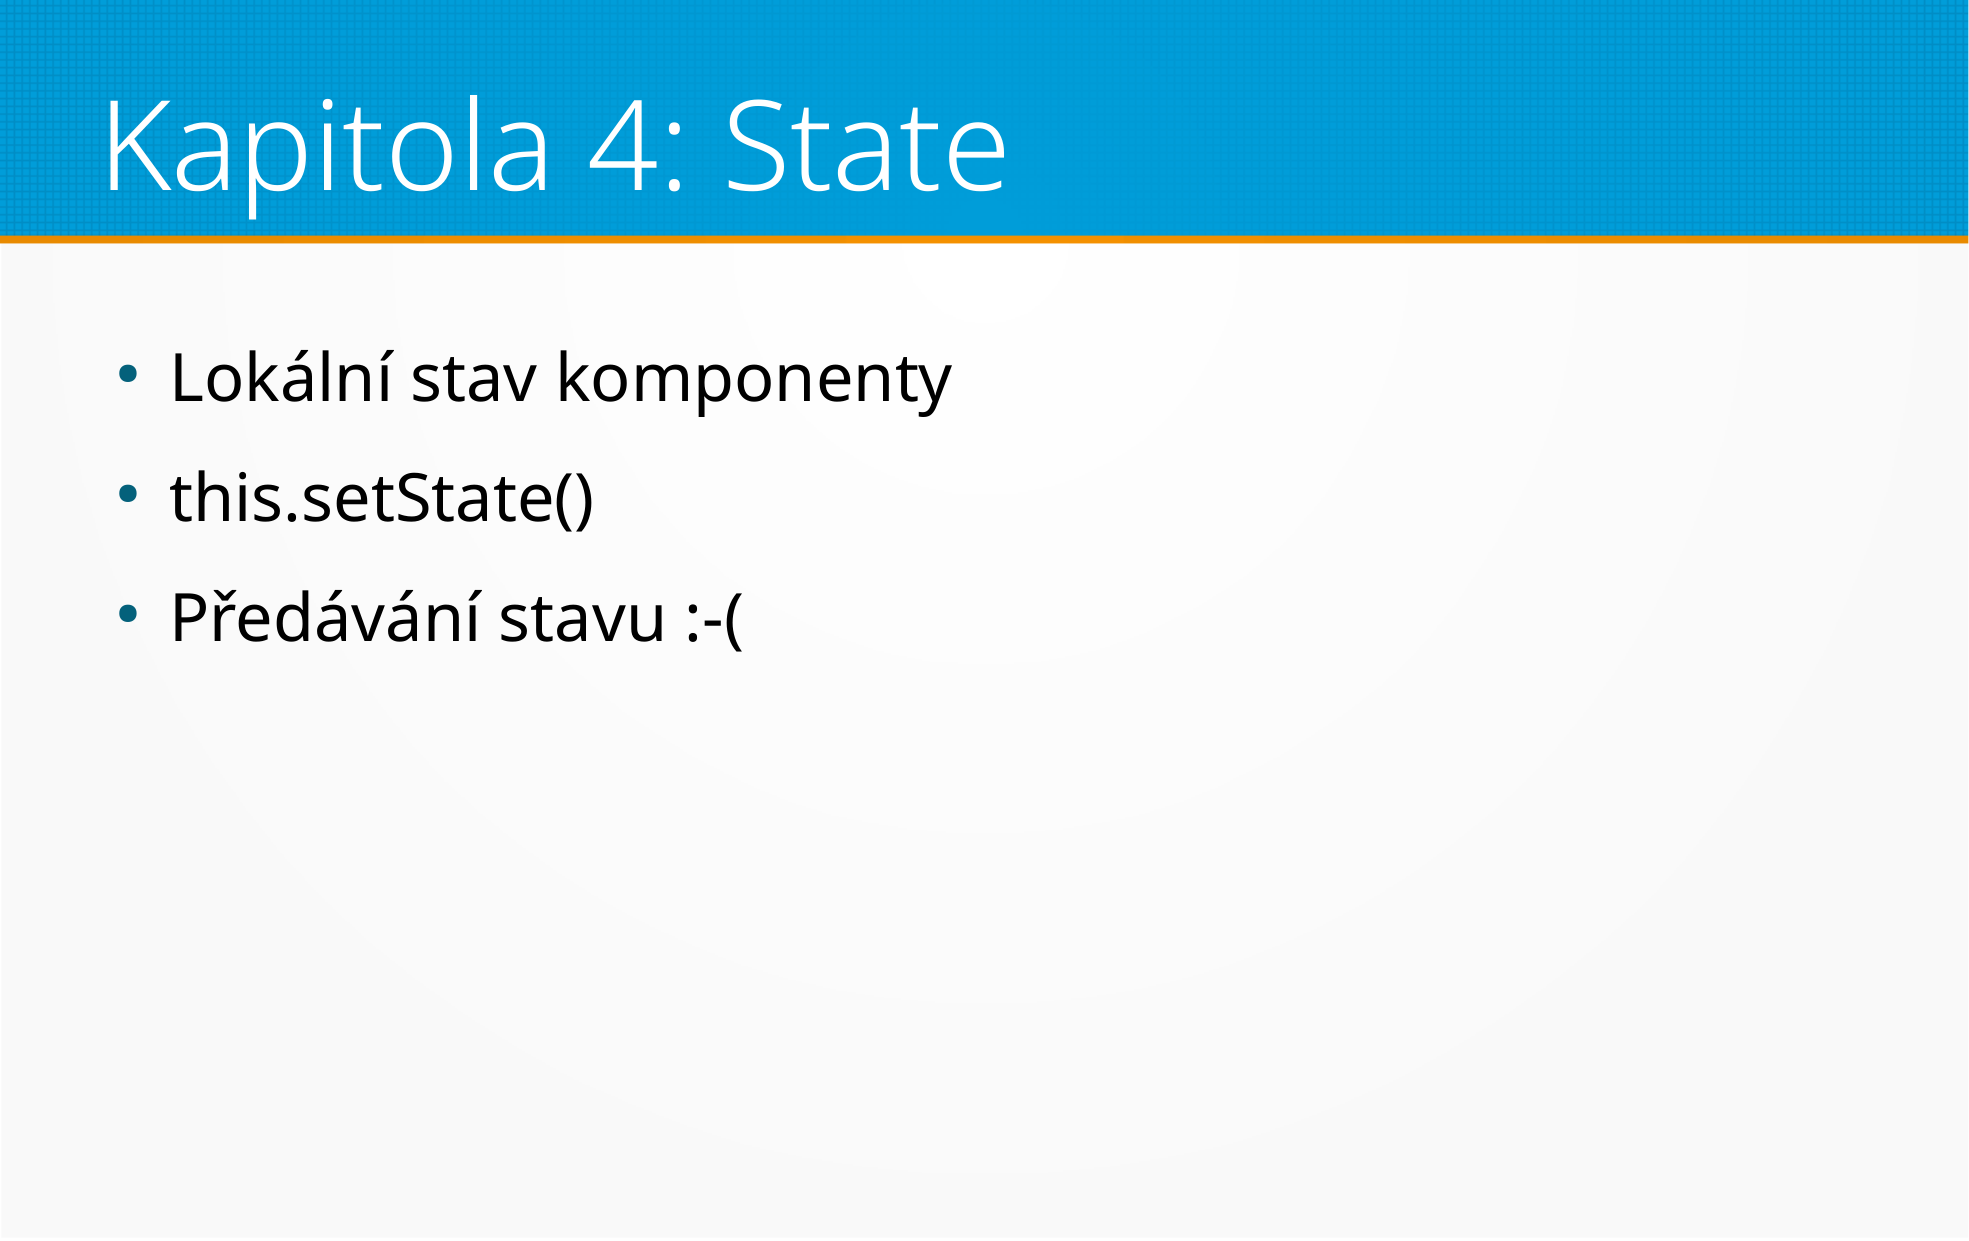

# Kapitola 4: State
Lokální stav komponenty
this.setState()
Předávání stavu :-(